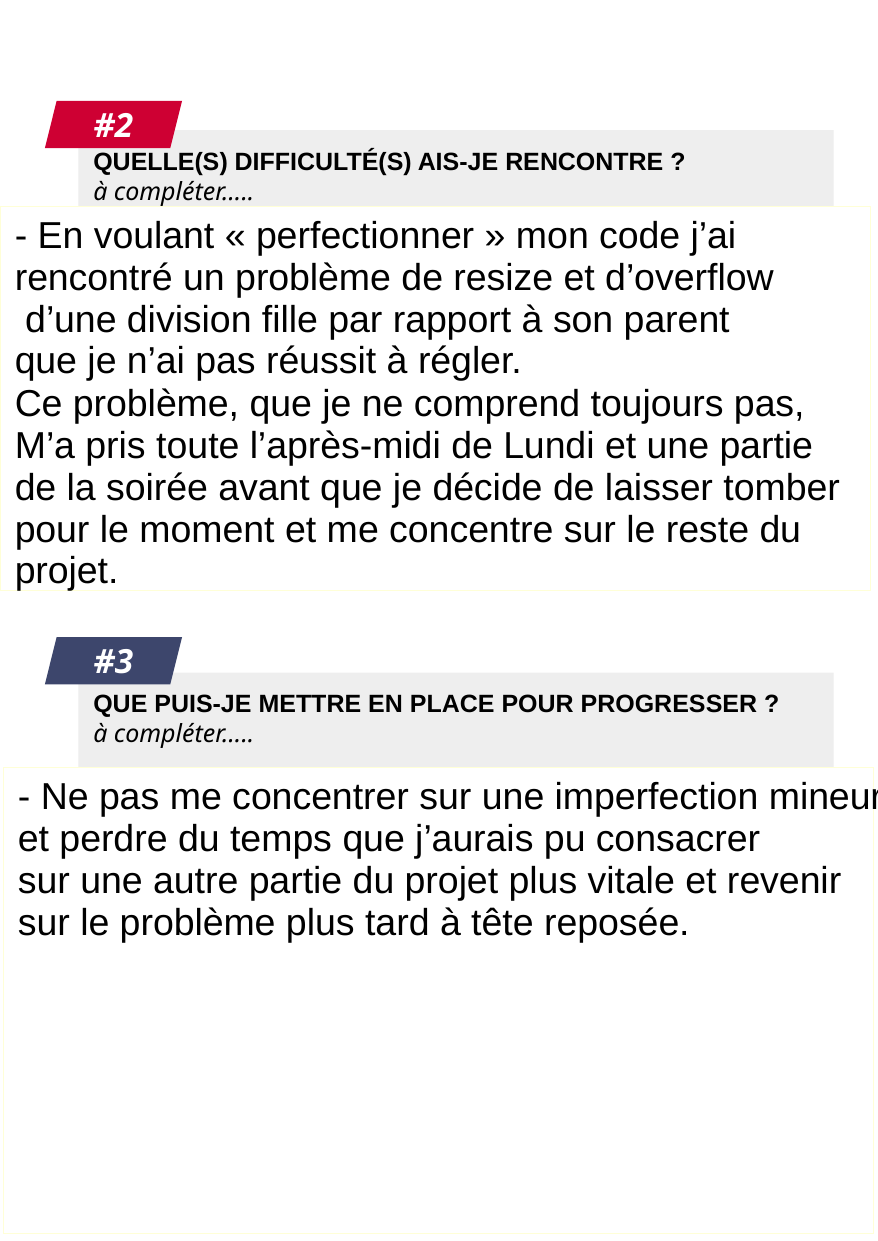

#2
QUELLE(S) DIFFICULTÉ(S) AIS-JE RENCONTRE ?
à compléter…..
- En voulant « perfectionner » mon code j’ai
rencontré un problème de resize et d’overflow
 d’une division fille par rapport à son parent
que je n’ai pas réussit à régler.
Ce problème, que je ne comprend toujours pas,
M’a pris toute l’après-midi de Lundi et une partie
de la soirée avant que je décide de laisser tomber
pour le moment et me concentre sur le reste du
projet.
#3
QUE PUIS-JE METTRE EN PLACE POUR PROGRESSER ?
à compléter…..
- Ne pas me concentrer sur une imperfection mineur
et perdre du temps que j’aurais pu consacrer
sur une autre partie du projet plus vitale et revenir
sur le problème plus tard à tête reposée.